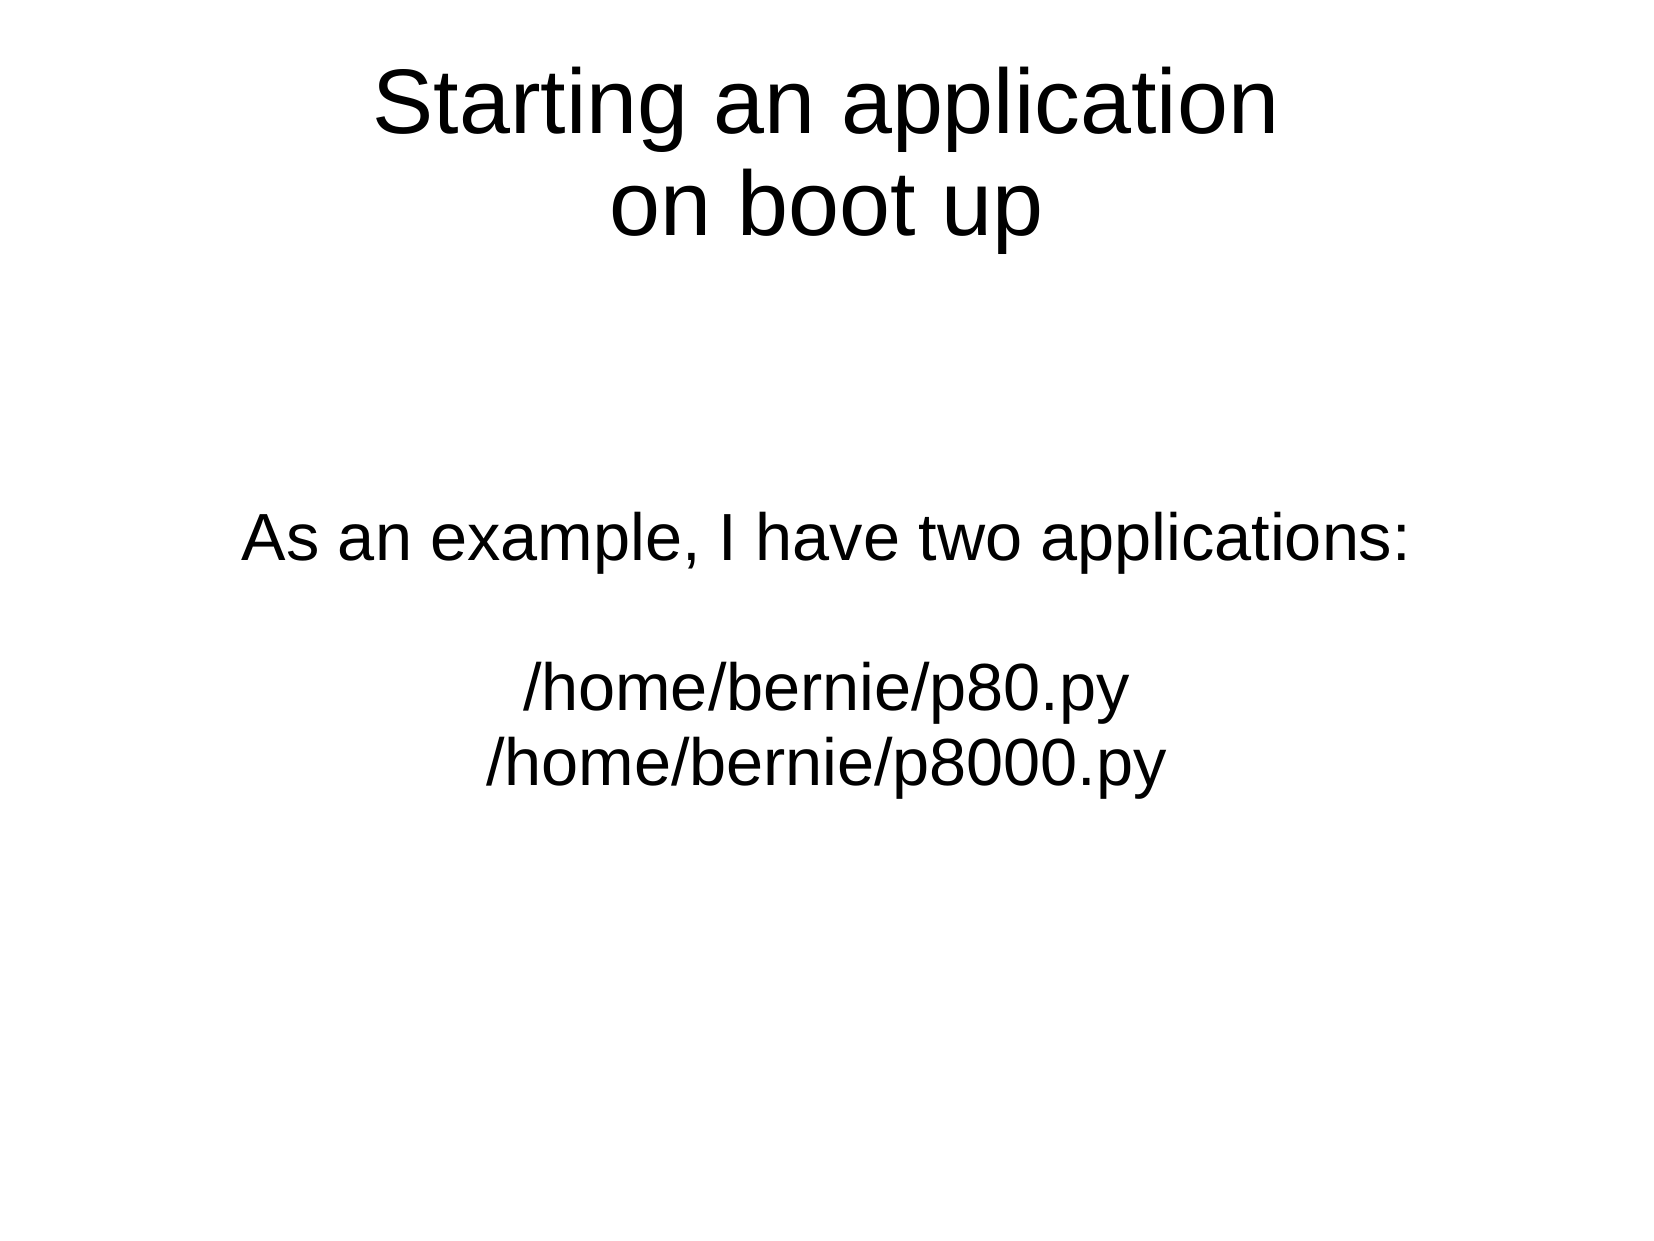

# Starting an application on boot up
As an example, I have two applications:
/home/bernie/p80.py
/home/bernie/p8000.py